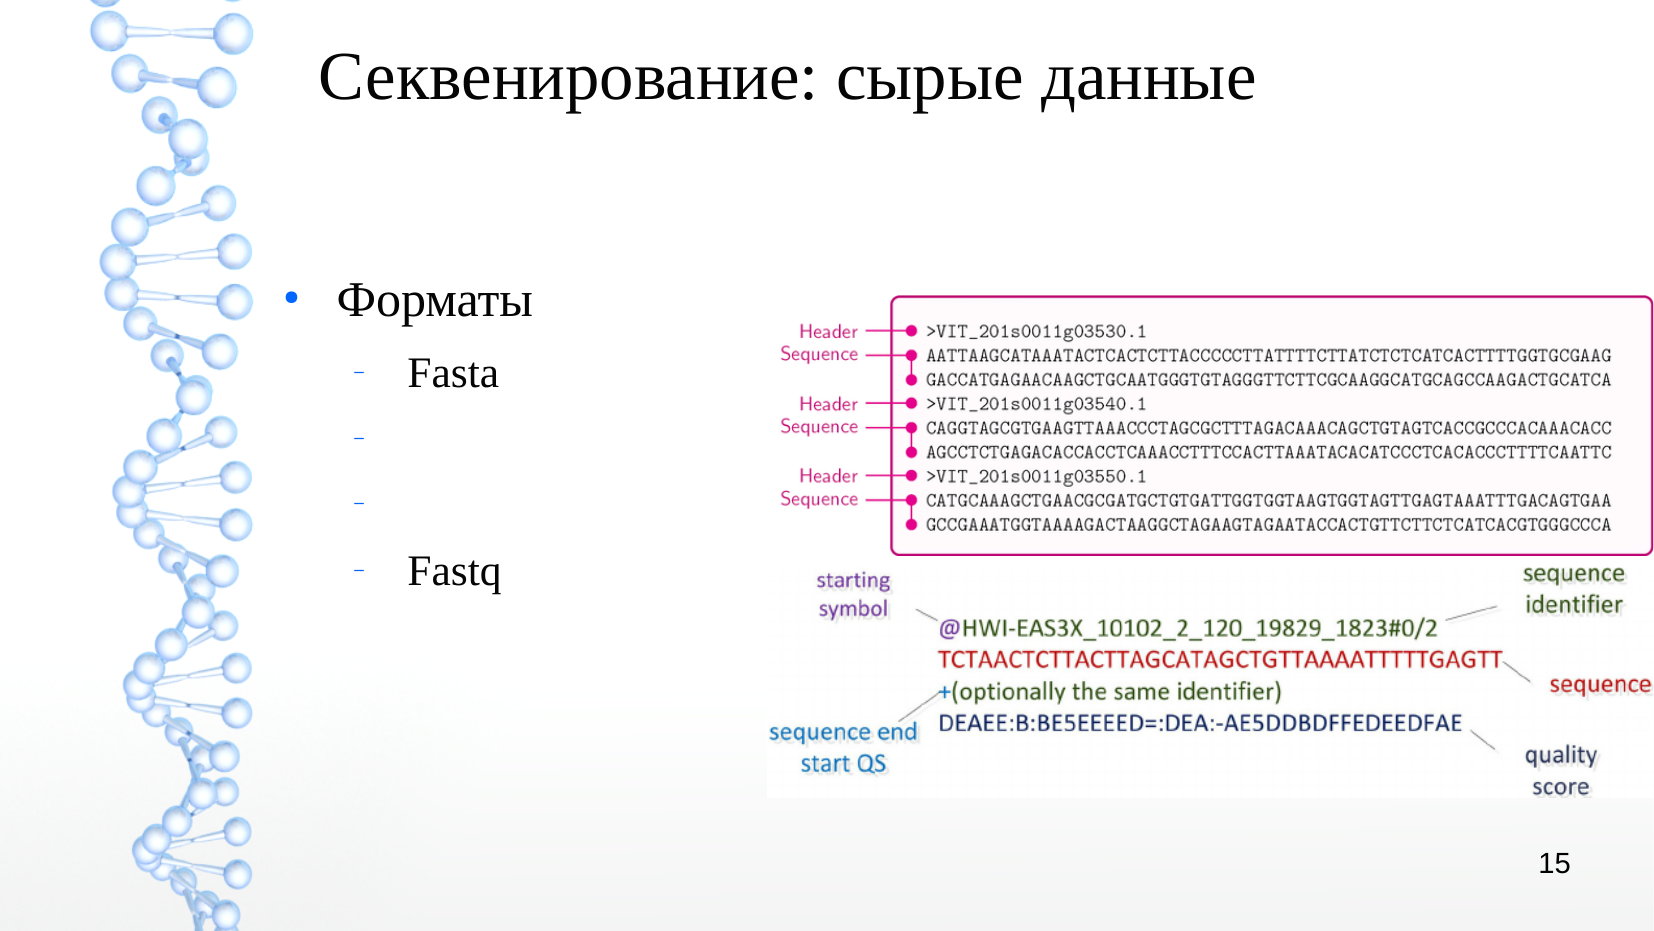

# Секвенирование: сырые данные
Форматы
Fasta
Fastq
15